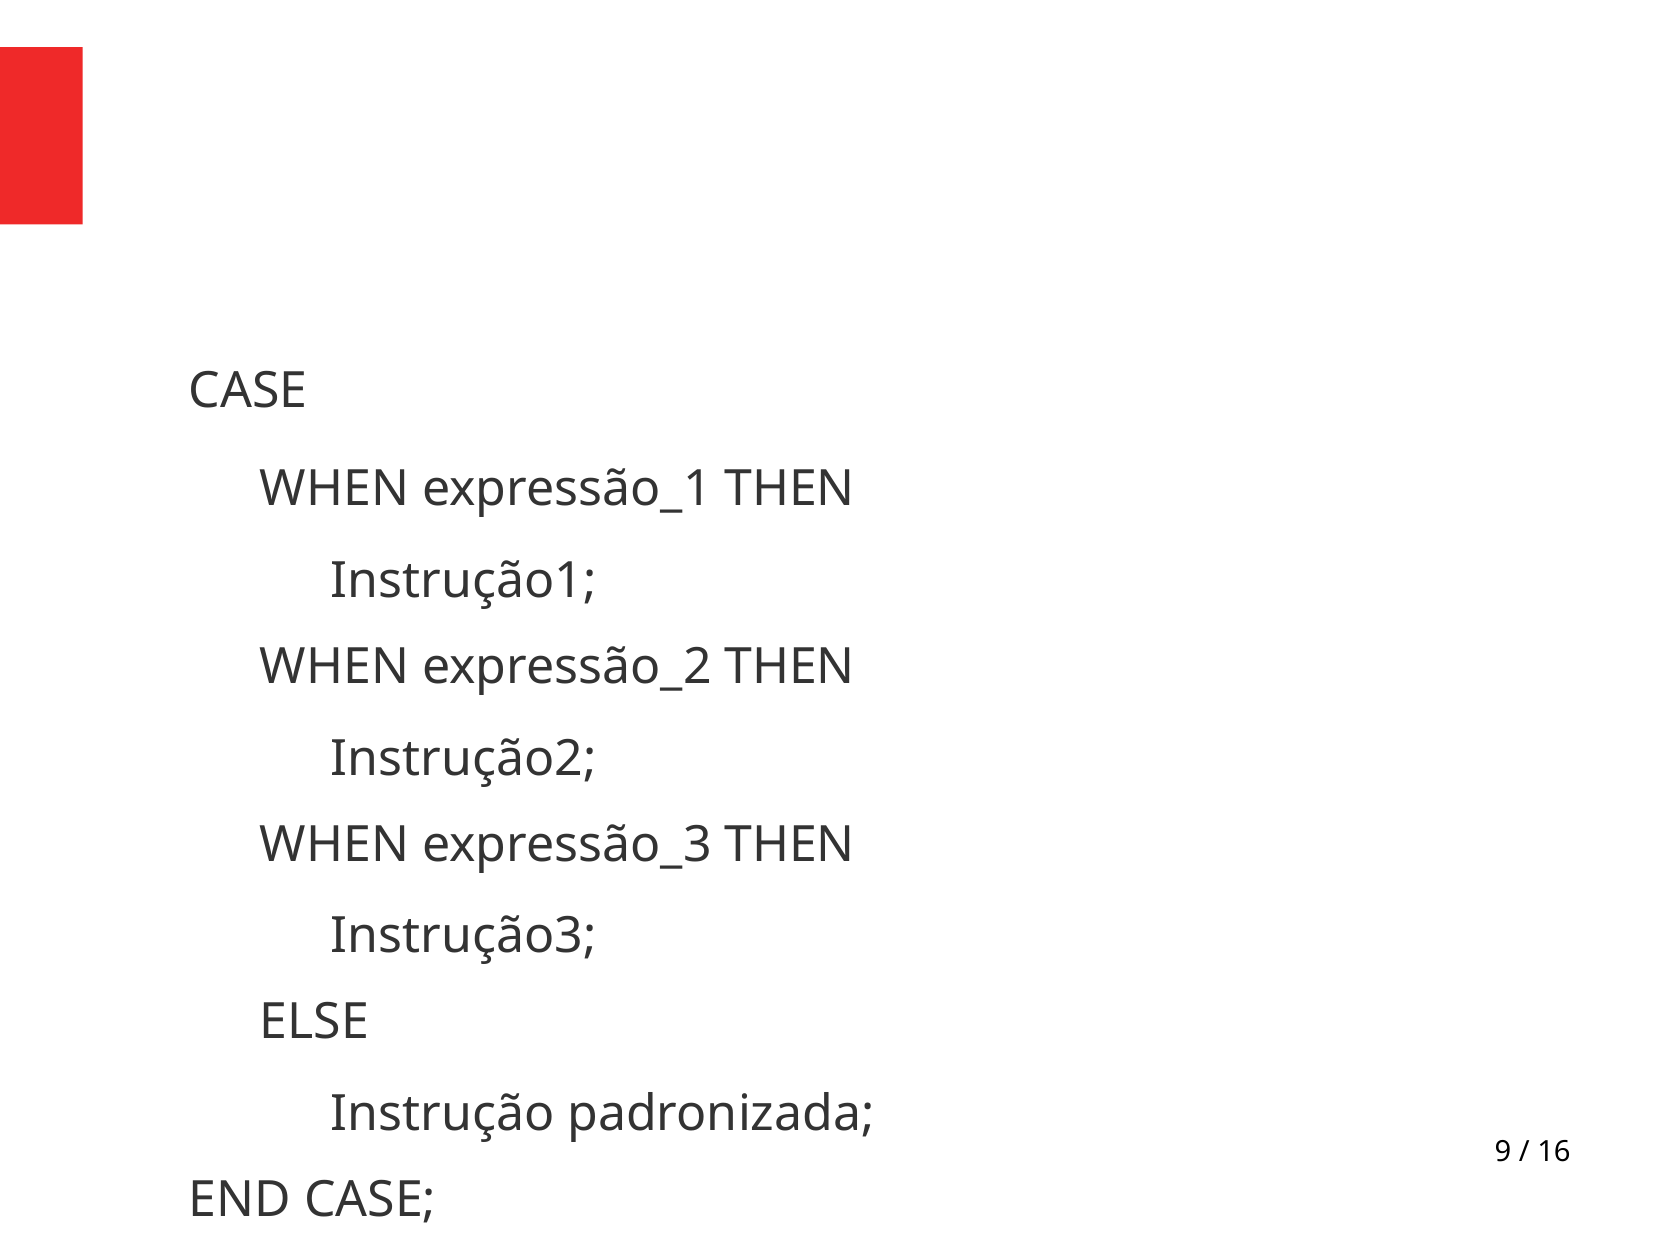

#
CASE
WHEN expressão_1 THEN
Instrução1;
WHEN expressão_2 THEN
Instrução2;
WHEN expressão_3 THEN
Instrução3;
ELSE
Instrução padronizada;
END CASE;
9